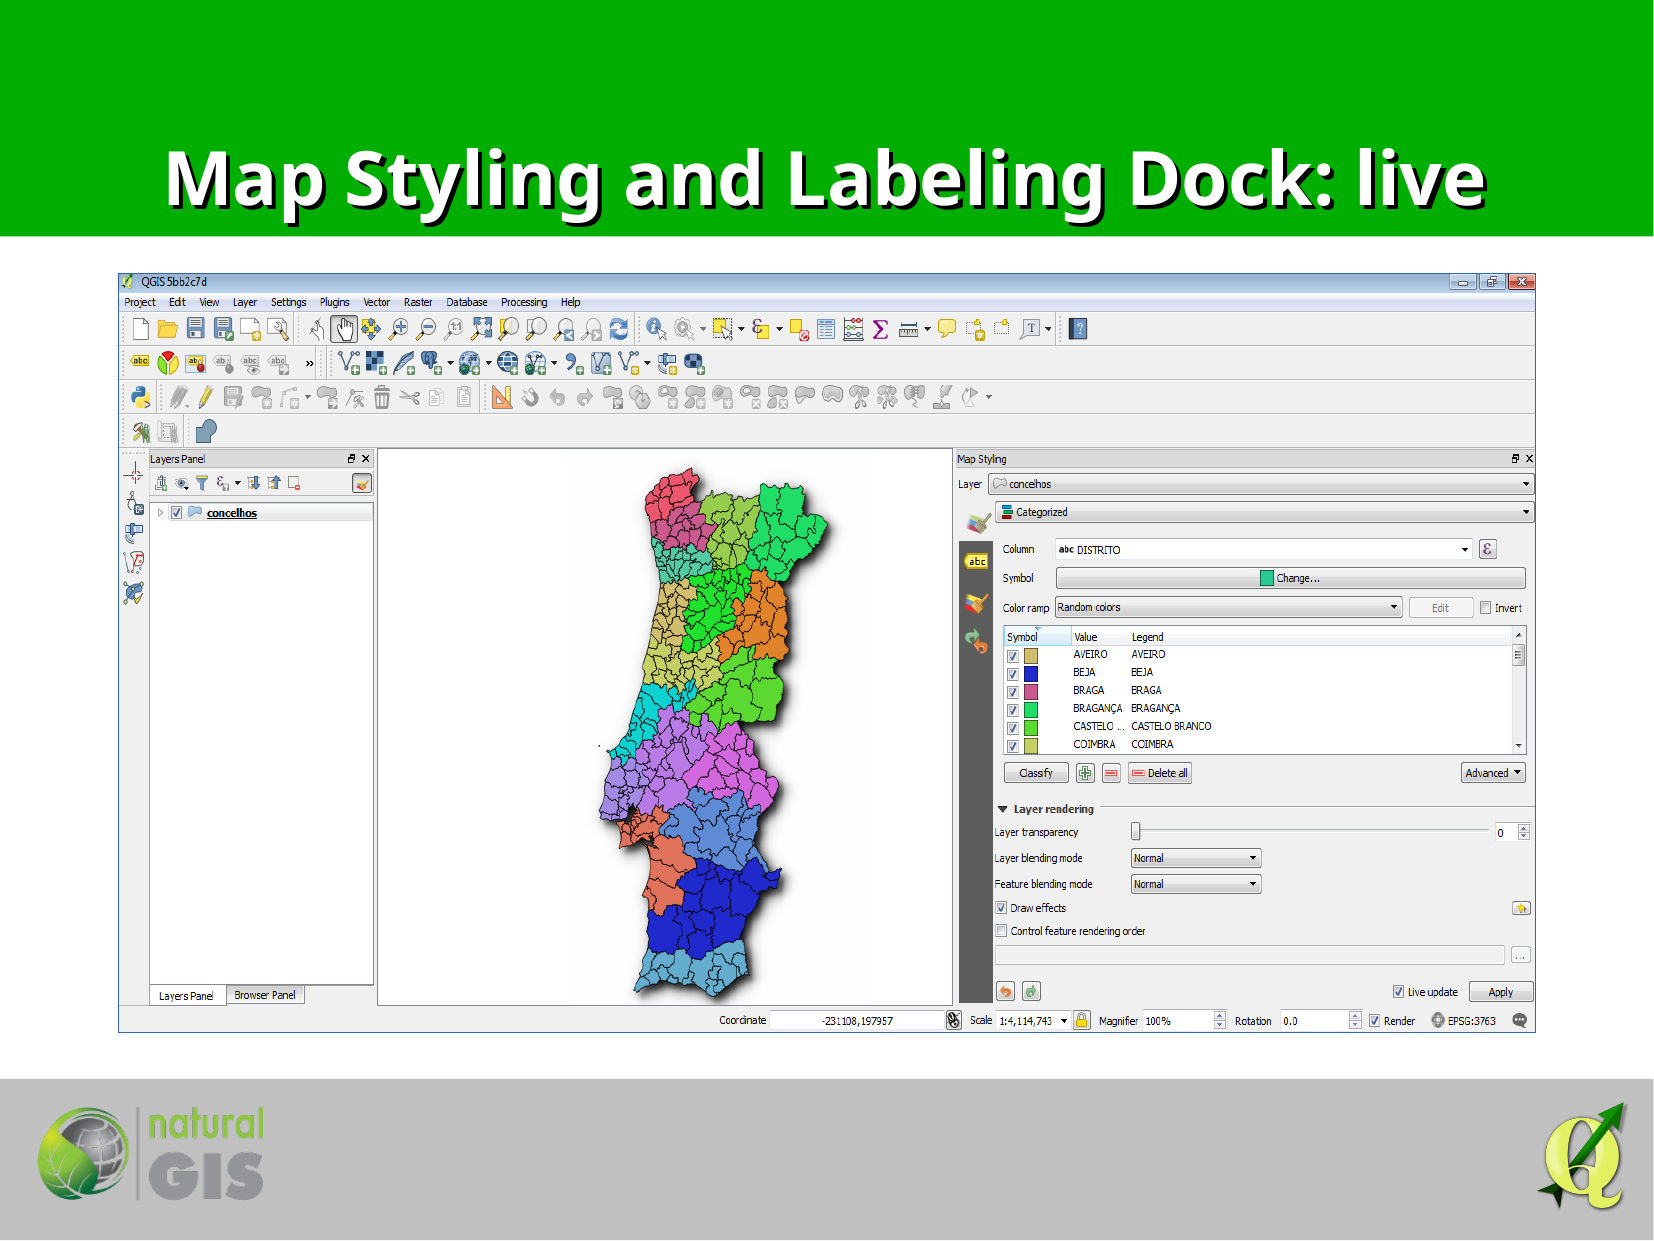

Map Styling and Labeling Dock: live updates!